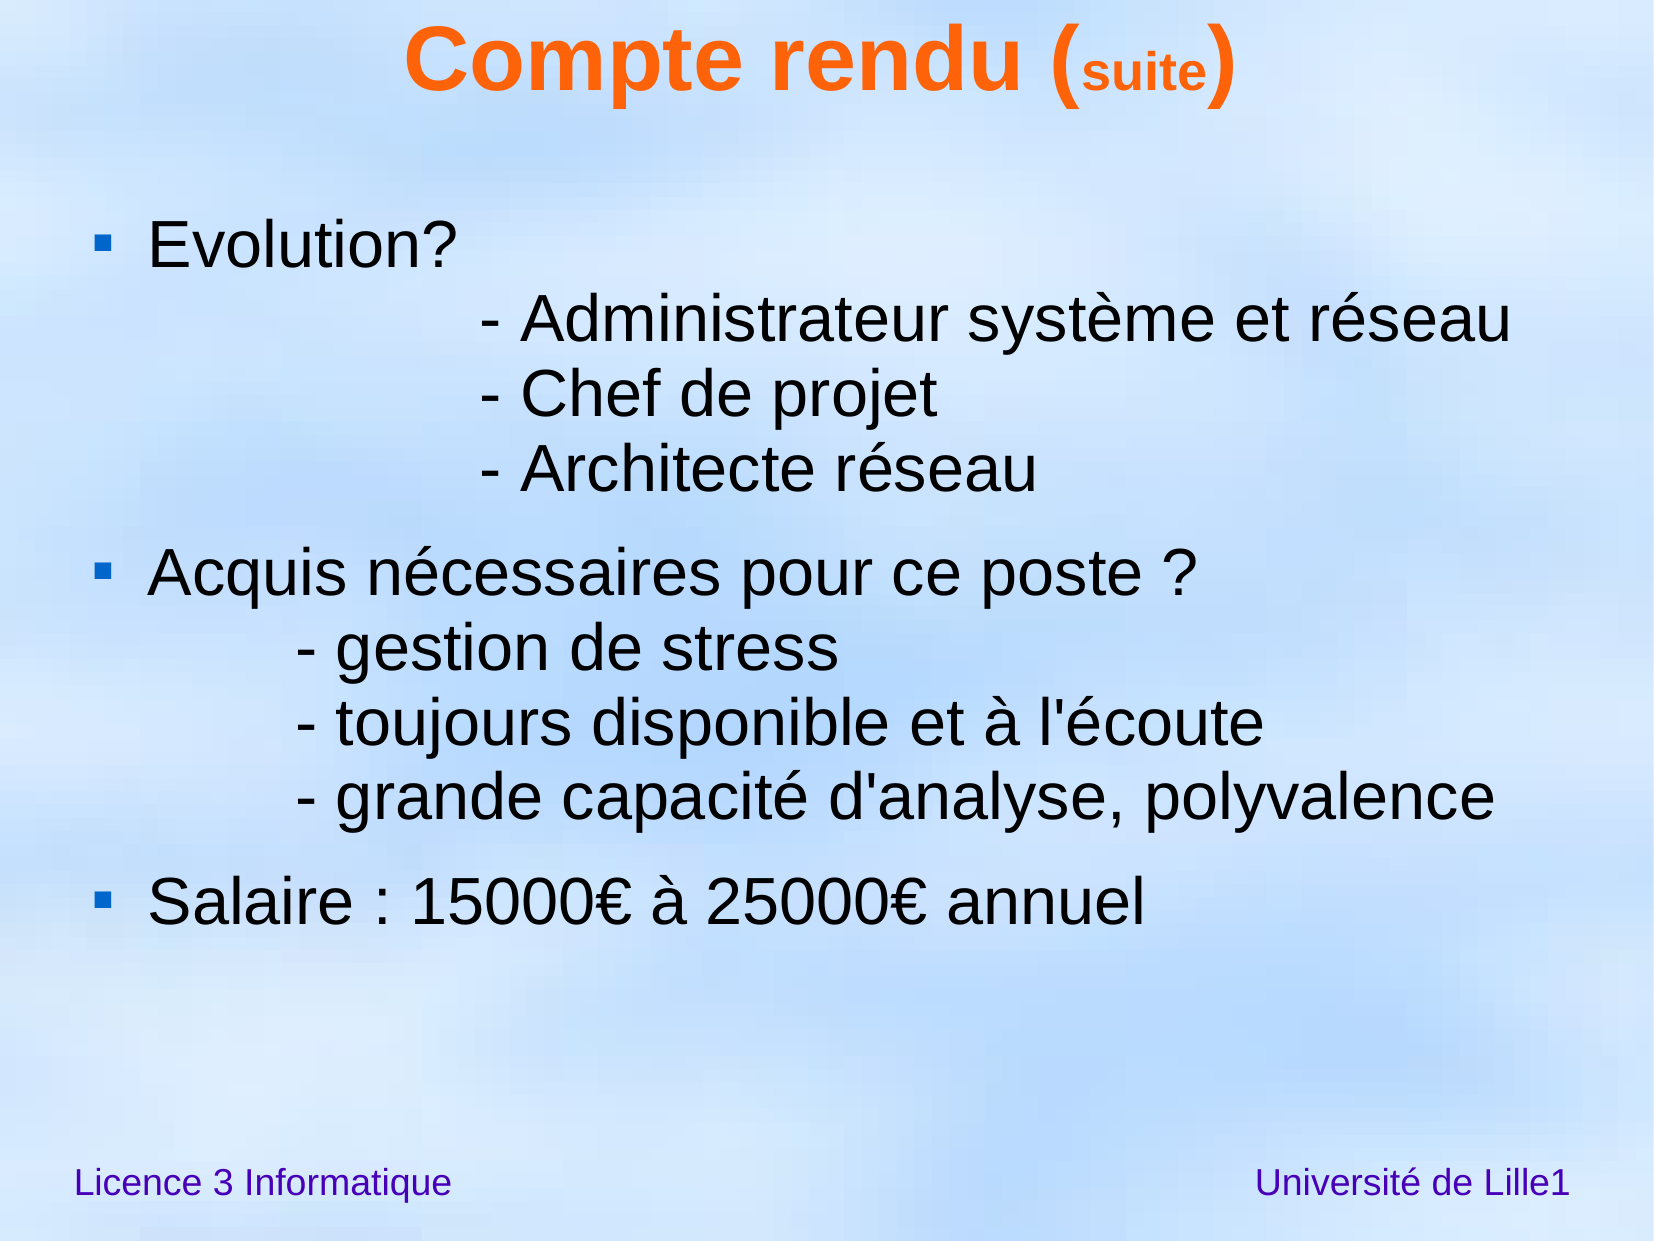

# Compte rendu (suite)
Evolution?
				 - Administrateur système et réseau
				 - Chef de projet
 - Architecte réseau
Acquis nécessaires pour ce poste ?
		- gestion de stress
		- toujours disponible et à l'écoute
		- grande capacité d'analyse, polyvalence
Salaire : 15000€ à 25000€ annuel
Licence 3 Informatique 							 				Université de Lille1